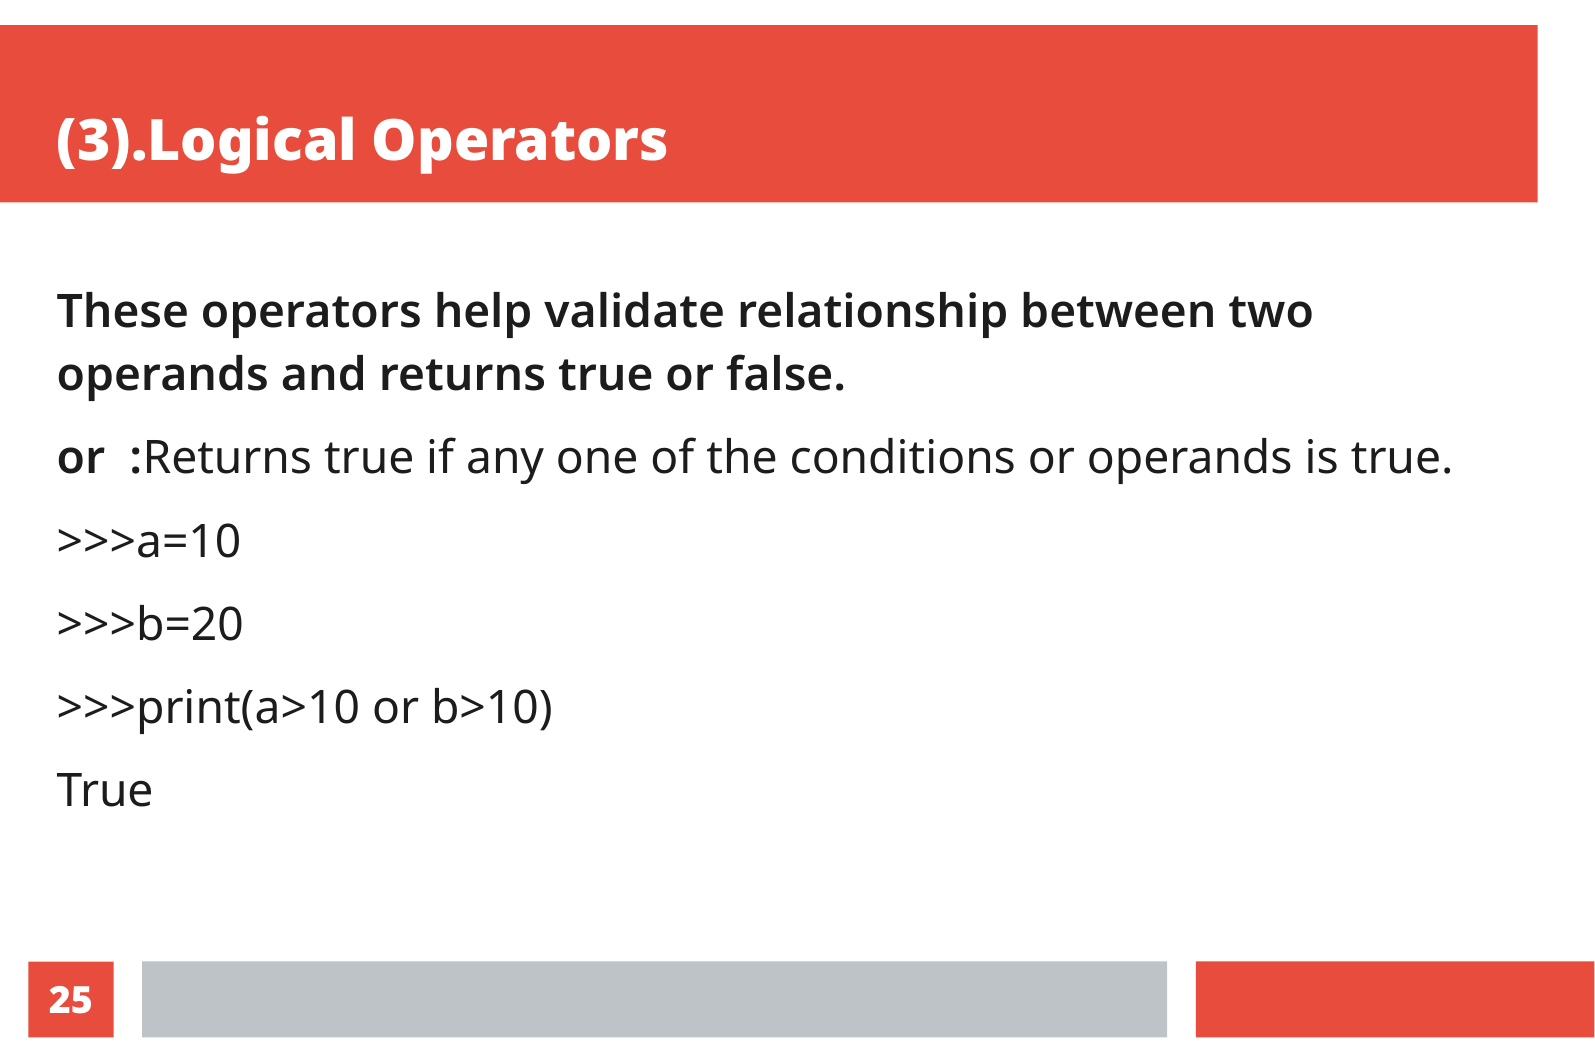

# (3).Logical Operators
These operators help validate relationship between two operands and returns true or false.
or :Returns true if any one of the conditions or operands is true.
>>>a=10
>>>b=20
>>>print(a>10 or b>10)
True
25